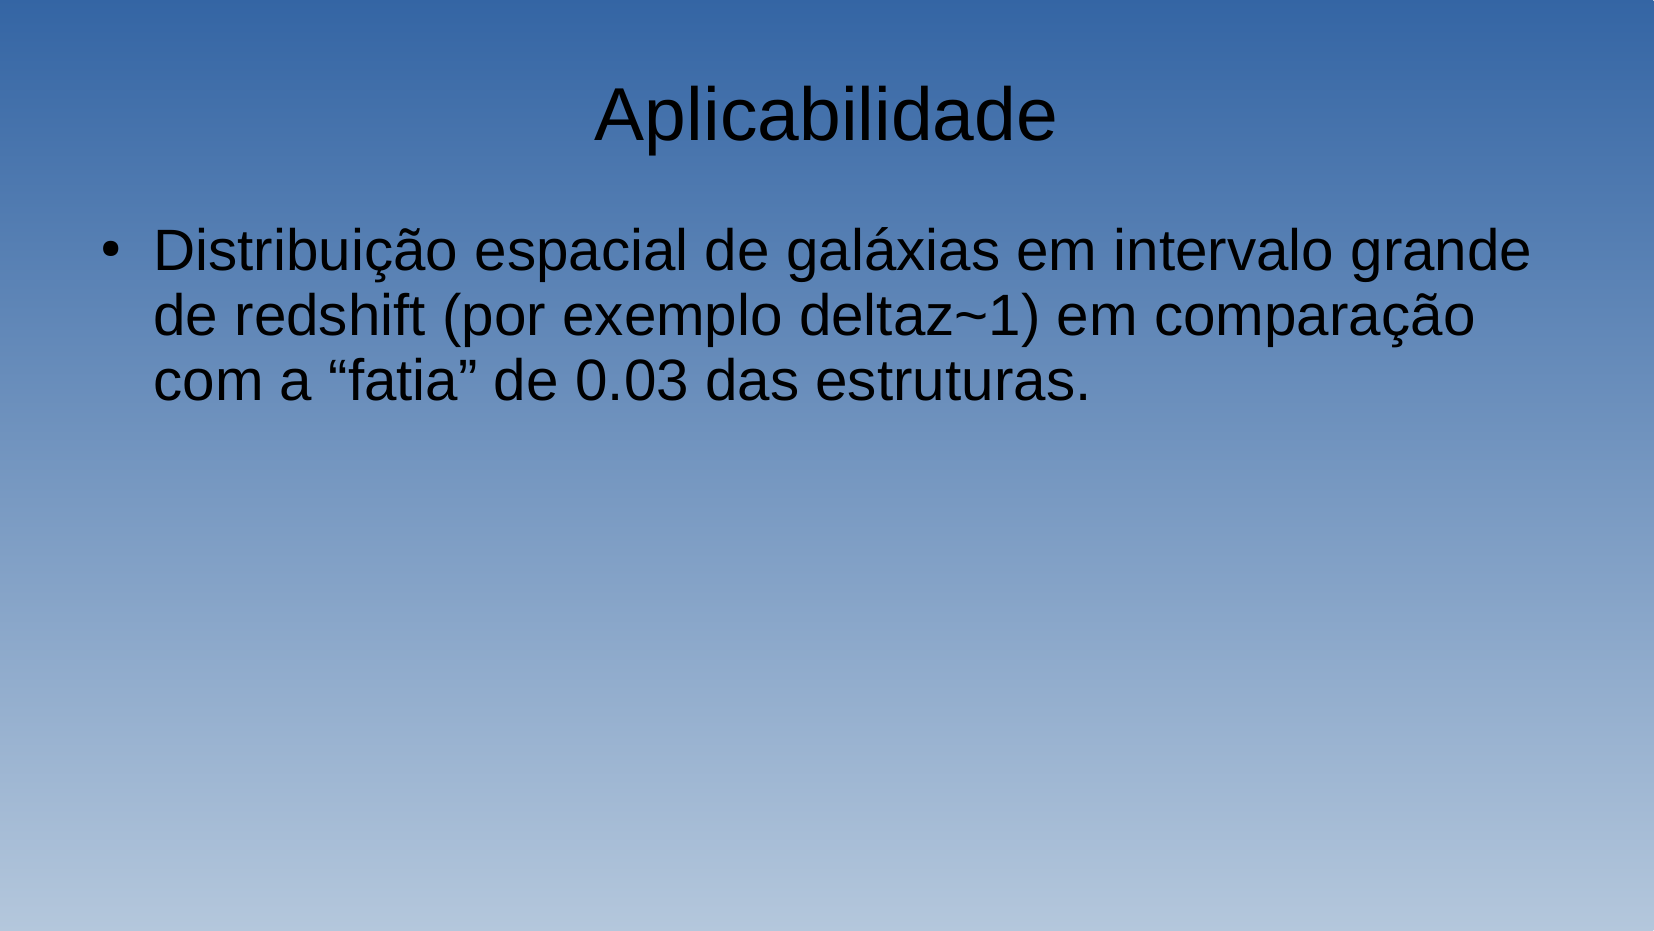

# Aplicabilidade
Distribuição espacial de galáxias em intervalo grande de redshift (por exemplo deltaz~1) em comparação com a “fatia” de 0.03 das estruturas.